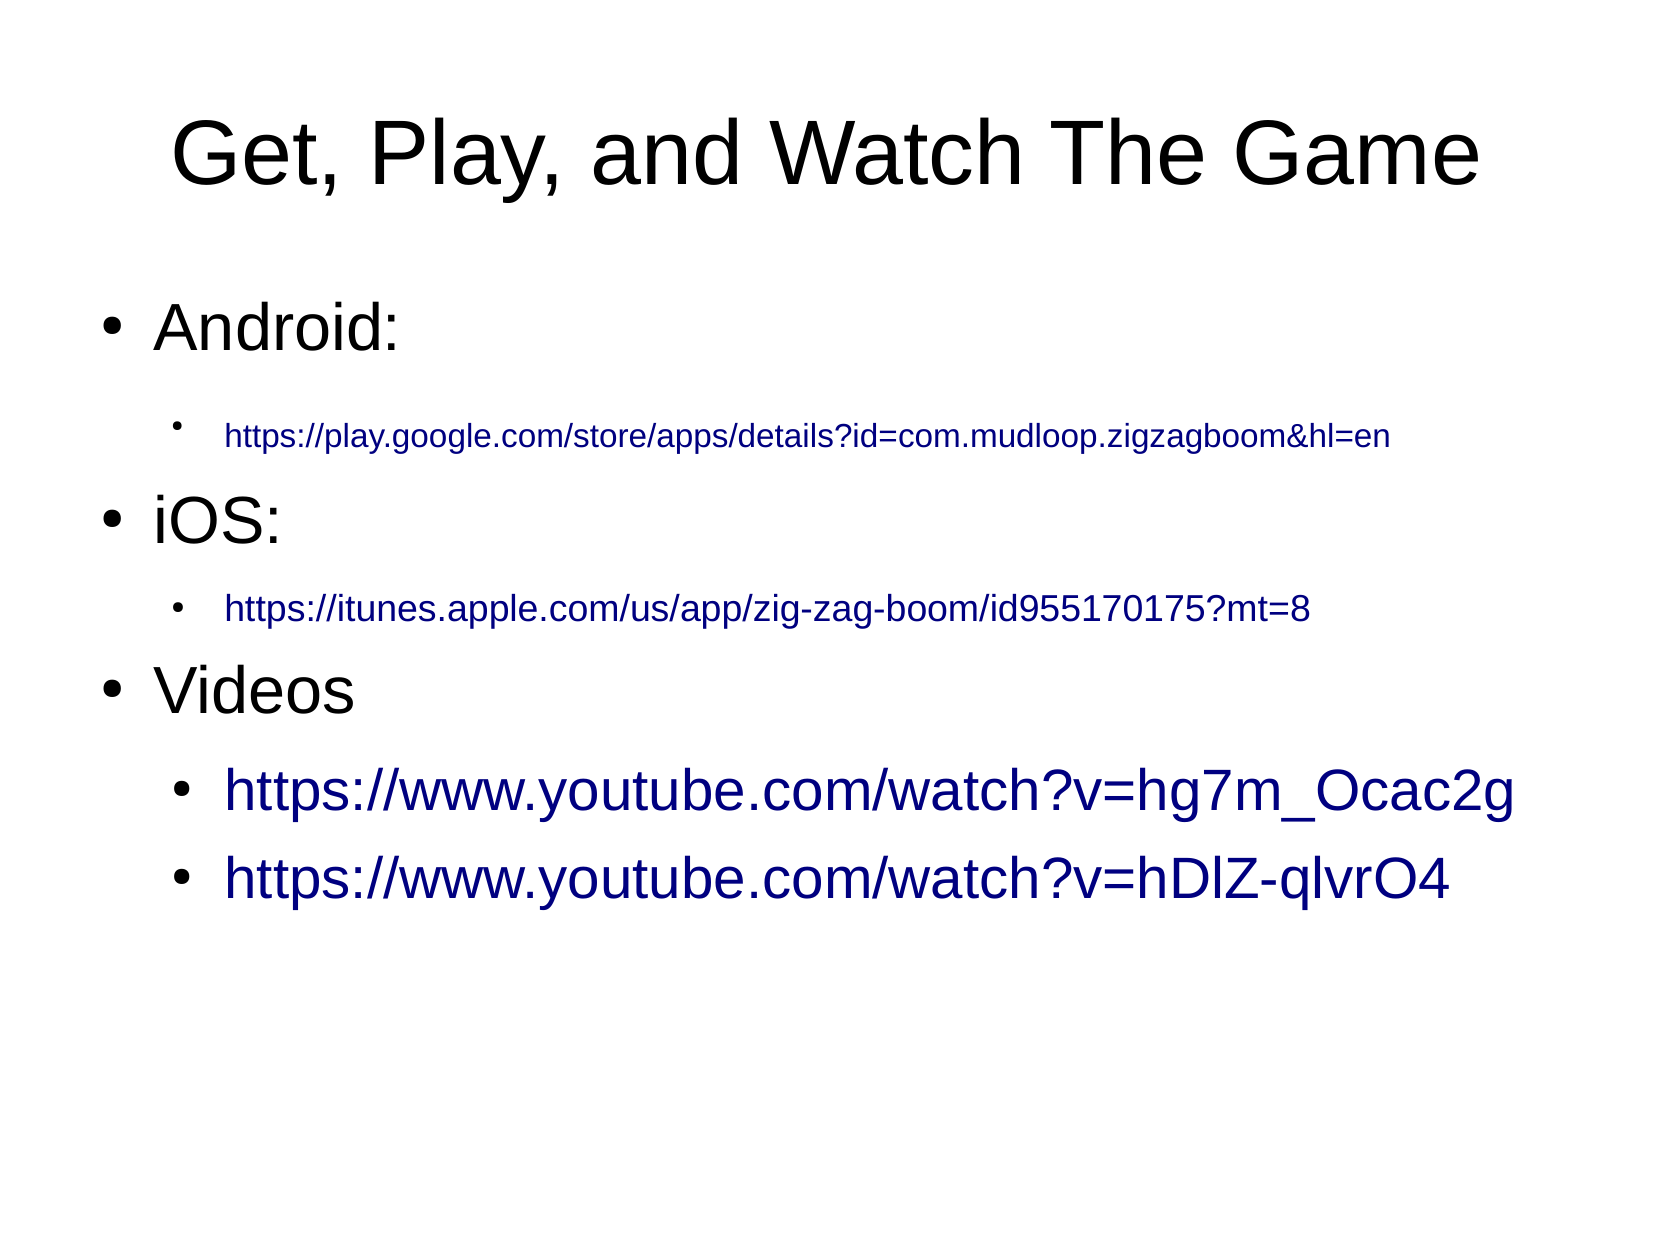

# Get, Play, and Watch The Game
Android:
https://play.google.com/store/apps/details?id=com.mudloop.zigzagboom&hl=en
iOS:
https://itunes.apple.com/us/app/zig-zag-boom/id955170175?mt=8
Videos
https://www.youtube.com/watch?v=hg7m_Ocac2g
https://www.youtube.com/watch?v=hDlZ-qlvrO4